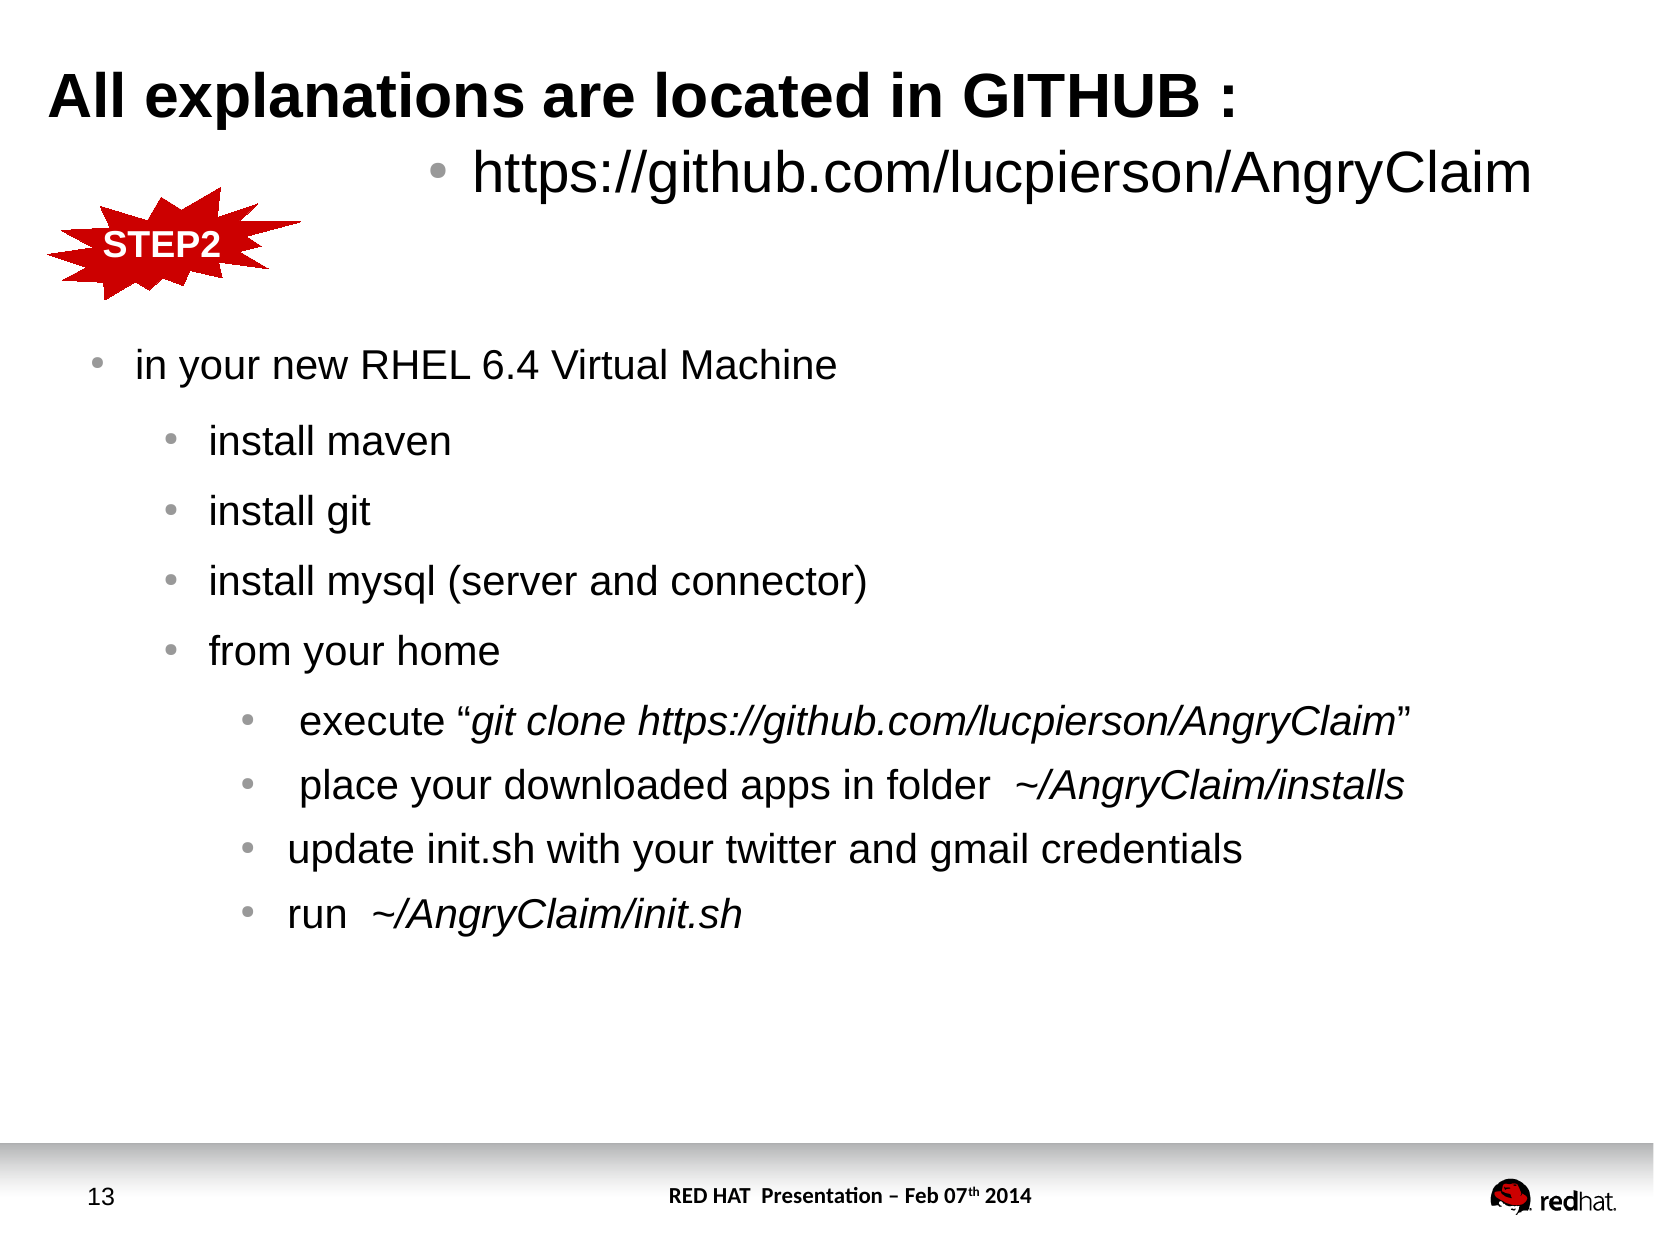

# All explanations are located in GITHUB :
https://github.com/lucpierson/AngryClaim
STEP2
in your new RHEL 6.4 Virtual Machine
install maven
install git
install mysql (server and connector)
from your home
 execute “git clone https://github.com/lucpierson/AngryClaim”
 place your downloaded apps in folder ~/AngryClaim/installs
update init.sh with your twitter and gmail credentials
run ~/AngryClaim/init.sh